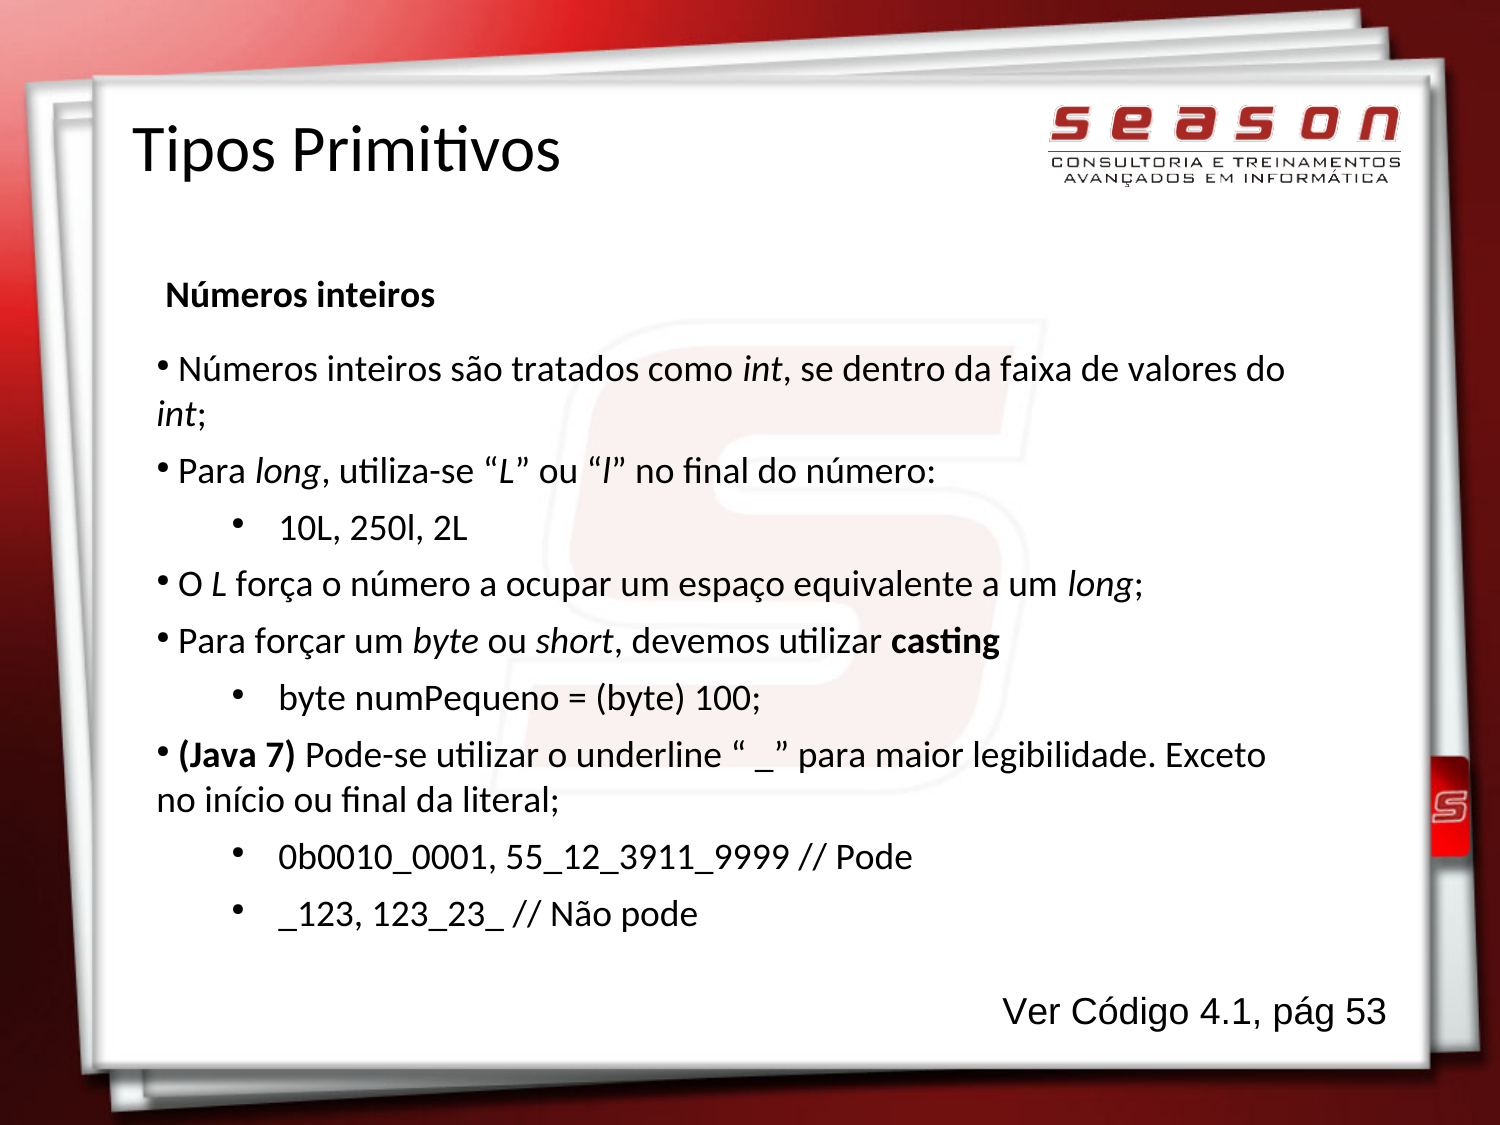

# Tipos Primitivos
Números inteiros
 Números inteiros são tratados como int, se dentro da faixa de valores do int;
 Para long, utiliza-se “L” ou “l” no final do número:
10L, 250l, 2L
 O L força o número a ocupar um espaço equivalente a um long;
 Para forçar um byte ou short, devemos utilizar casting
byte numPequeno = (byte) 100;
 (Java 7) Pode-se utilizar o underline “ _” para maior legibilidade. Exceto no início ou final da literal;
0b0010_0001, 55_12_3911_9999 // Pode
_123, 123_23_ // Não pode
Ver Código 4.1, pág 53